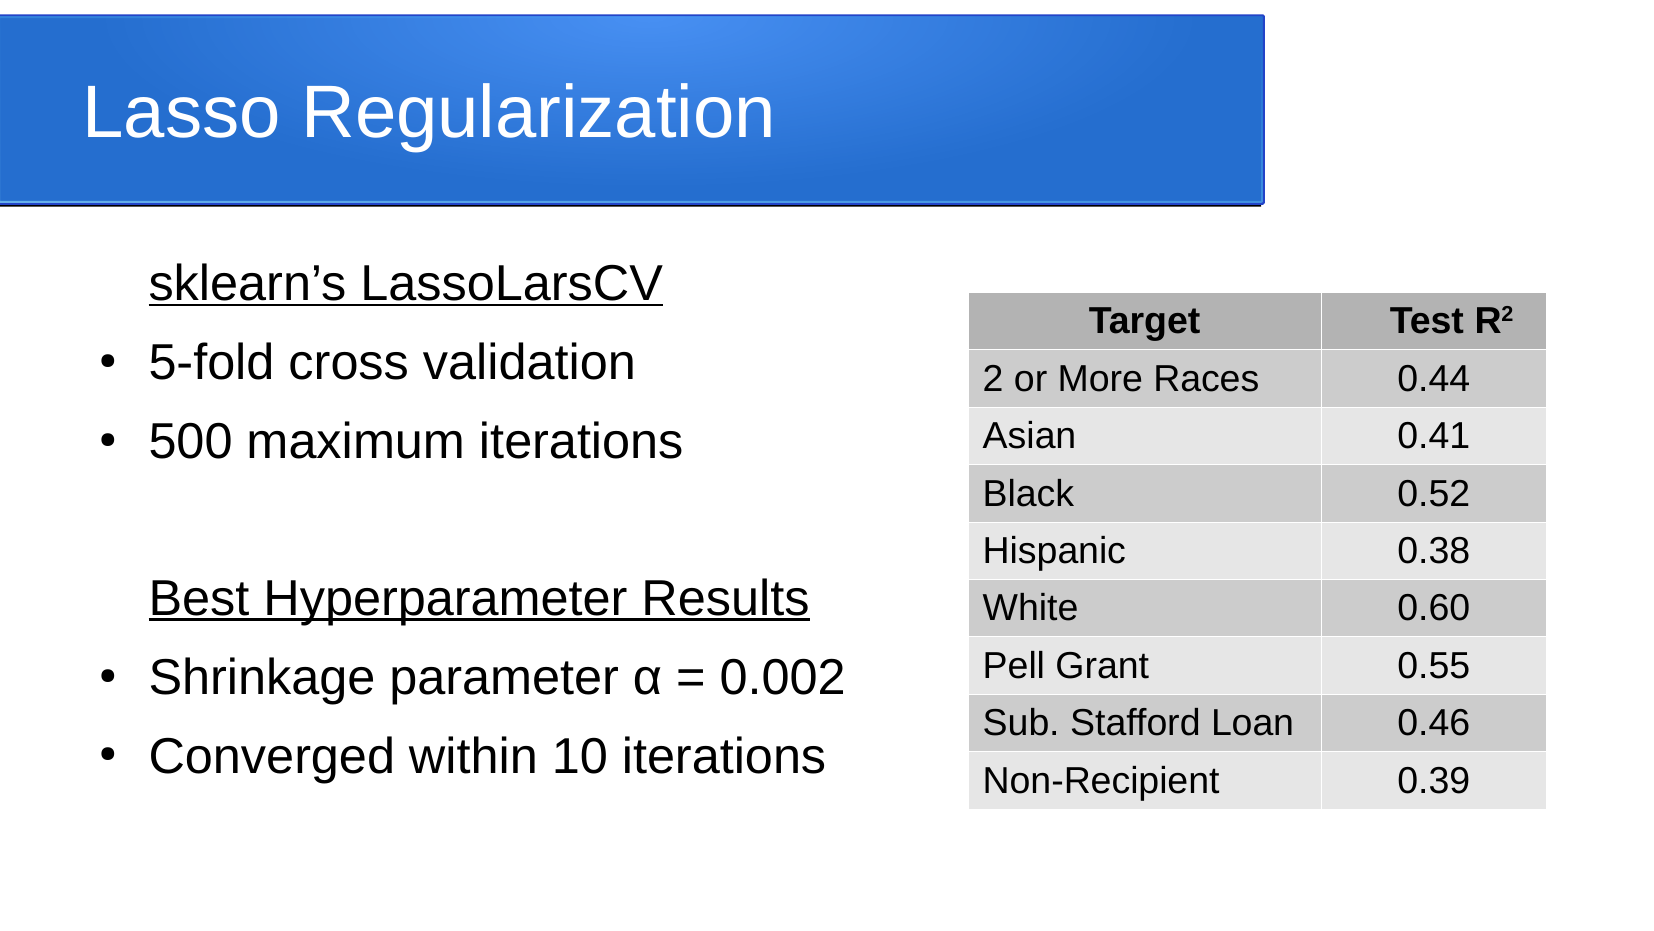

# Lasso Regularization
sklearn’s LassoLarsCV
5-fold cross validation
500 maximum iterations
Best Hyperparameter Results
Shrinkage parameter α = 0.002
Converged within 10 iterations
| Target | Test R2 |
| --- | --- |
| 2 or More Races | 0.44 |
| Asian | 0.41 |
| Black | 0.52 |
| Hispanic | 0.38 |
| White | 0.60 |
| Pell Grant | 0.55 |
| Sub. Stafford Loan | 0.46 |
| Non-Recipient | 0.39 |